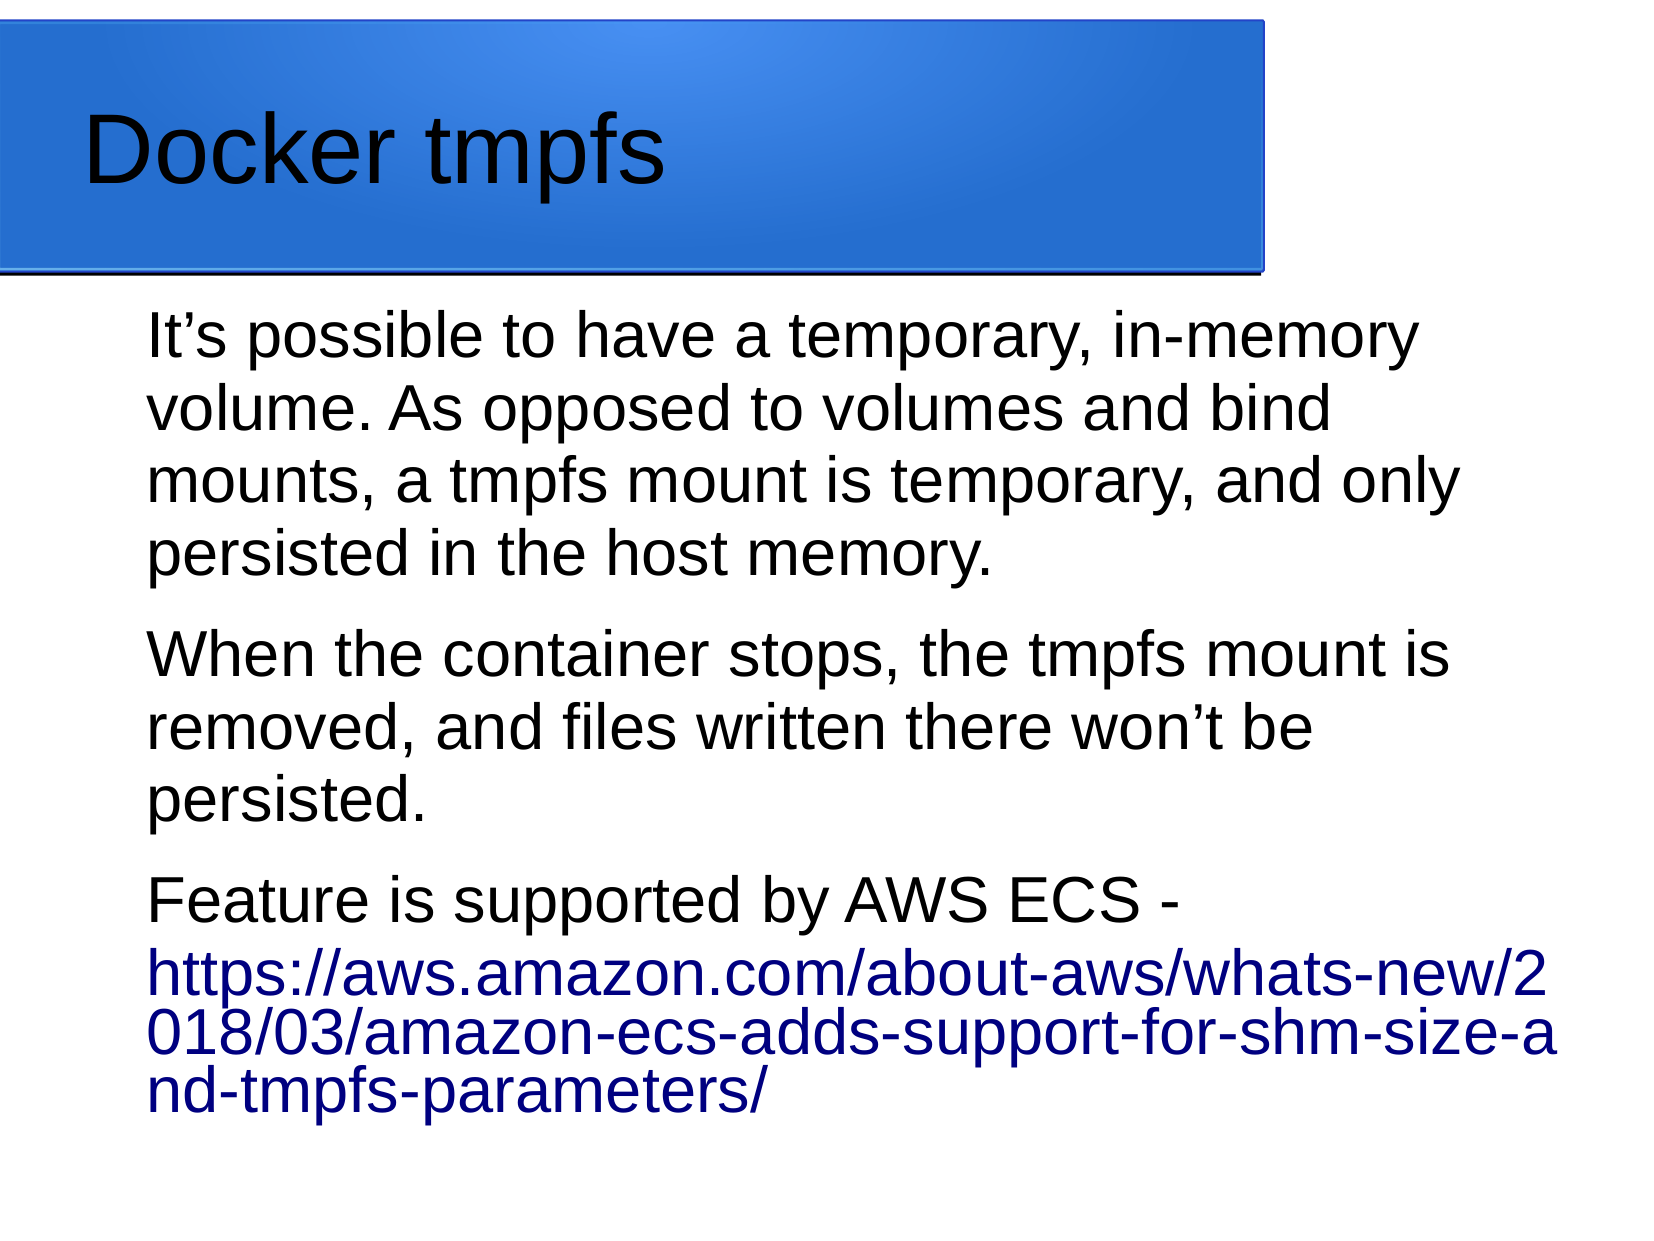

# Docker tmpfs
It’s possible to have a temporary, in-memory volume. As opposed to volumes and bind mounts, a tmpfs mount is temporary, and only persisted in the host memory.
When the container stops, the tmpfs mount is removed, and files written there won’t be persisted.
Feature is supported by AWS ECS - https://aws.amazon.com/about-aws/whats-new/2018/03/amazon-ecs-adds-support-for-shm-size-and-tmpfs-parameters/